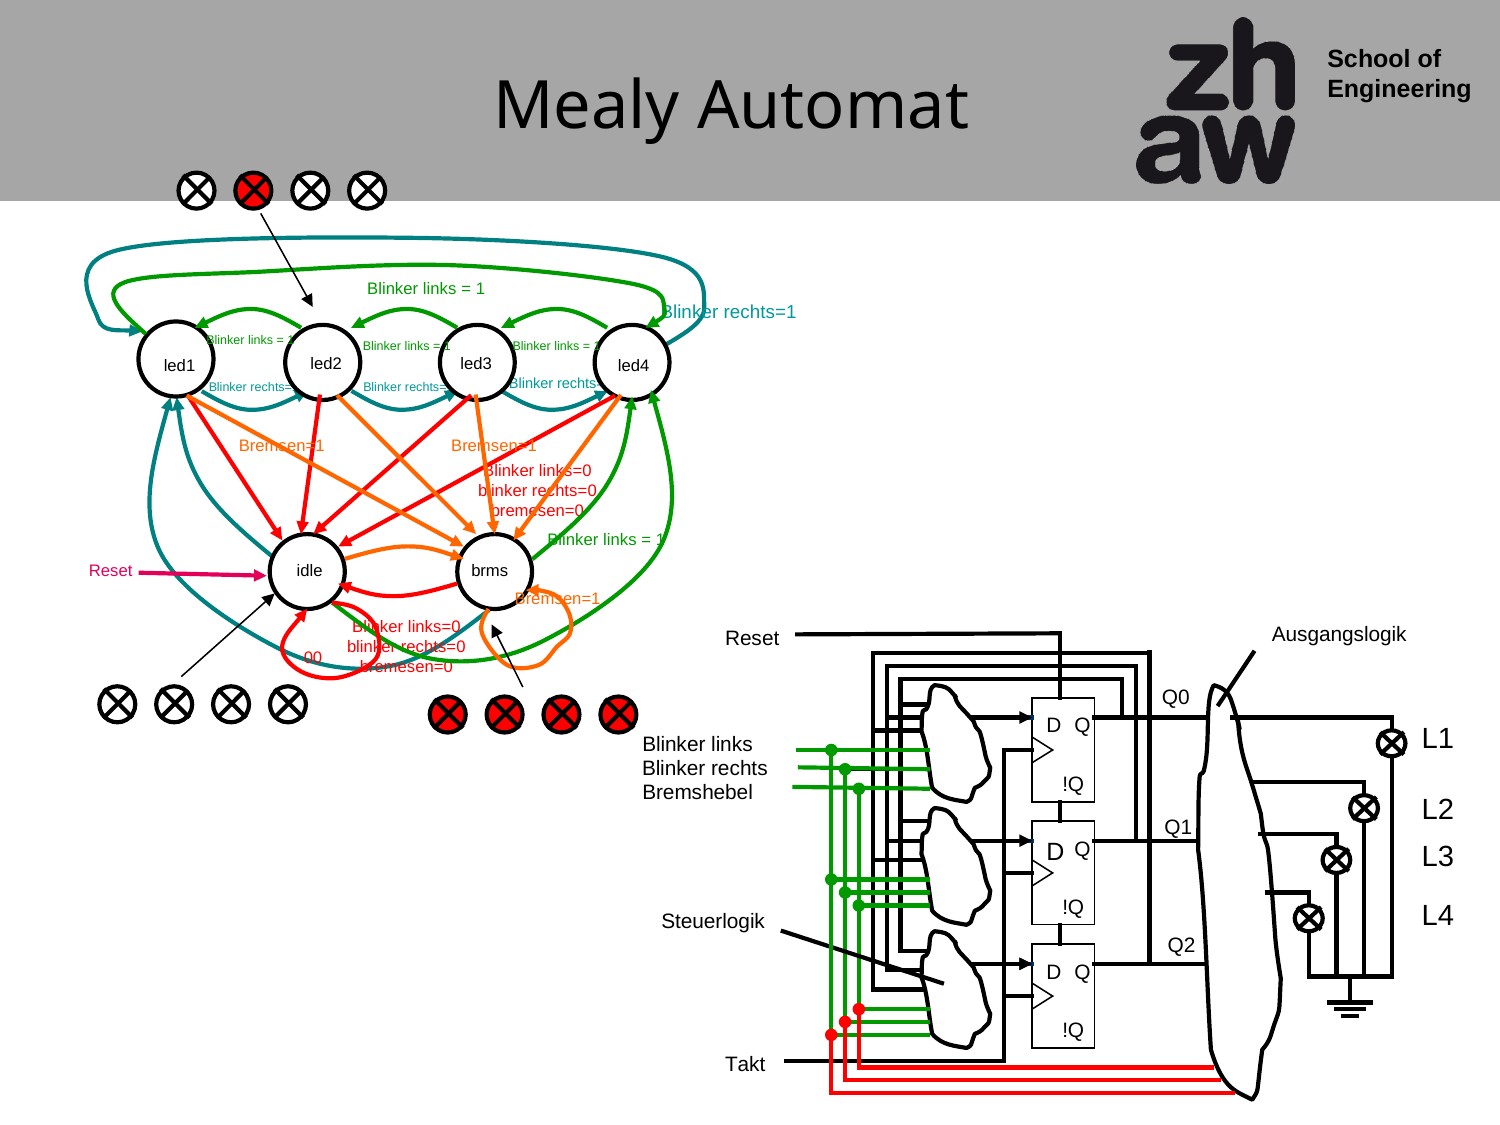

Mealy Automat
Blinker links = 1
Blinker links = 1
Blinker links = 1
Blinker links = 1
led2
led3
led1
led4
Blinker rechts=1
Blinker rechts=1
Blinker rechts=1
Blinker links=0
blinker rechts=0
bremesen=0
Blinker links=0
blinker rechts=0
bremesen=0
Bremsen=1
Blinker links = 1
Bremsen=1
Reset
idle
brms
Bremsen=1
00
Blinker rechts=1
Ausgangslogik
Reset
Q0
D
Q
L1
Blinker links
Blinker rechts
!Q
Bremshebel
L2
Q1
D
Q
L3
!Q
L4
Q2
D
Q
!Q
Takt
Steuerlogik